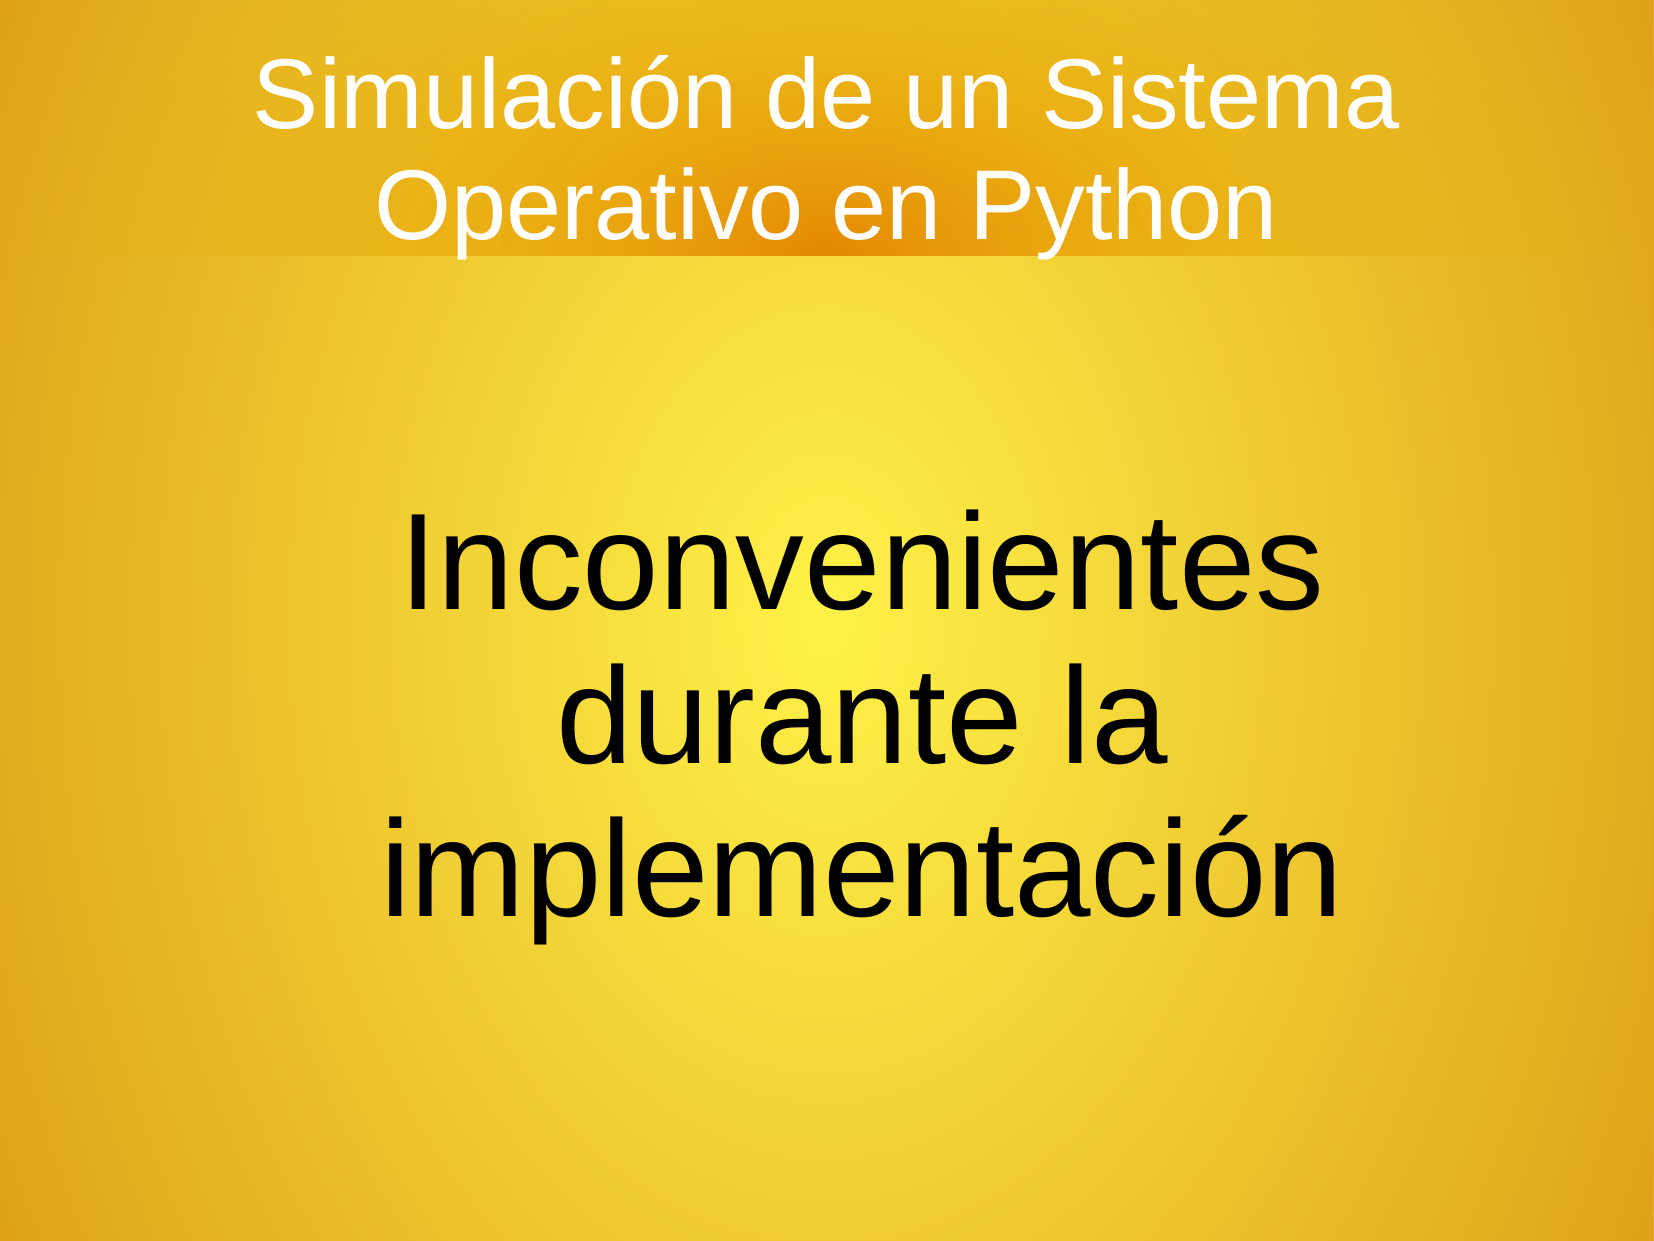

# Simulación de un Sistema Operativo en Python
Inconvenientes durante la implementación